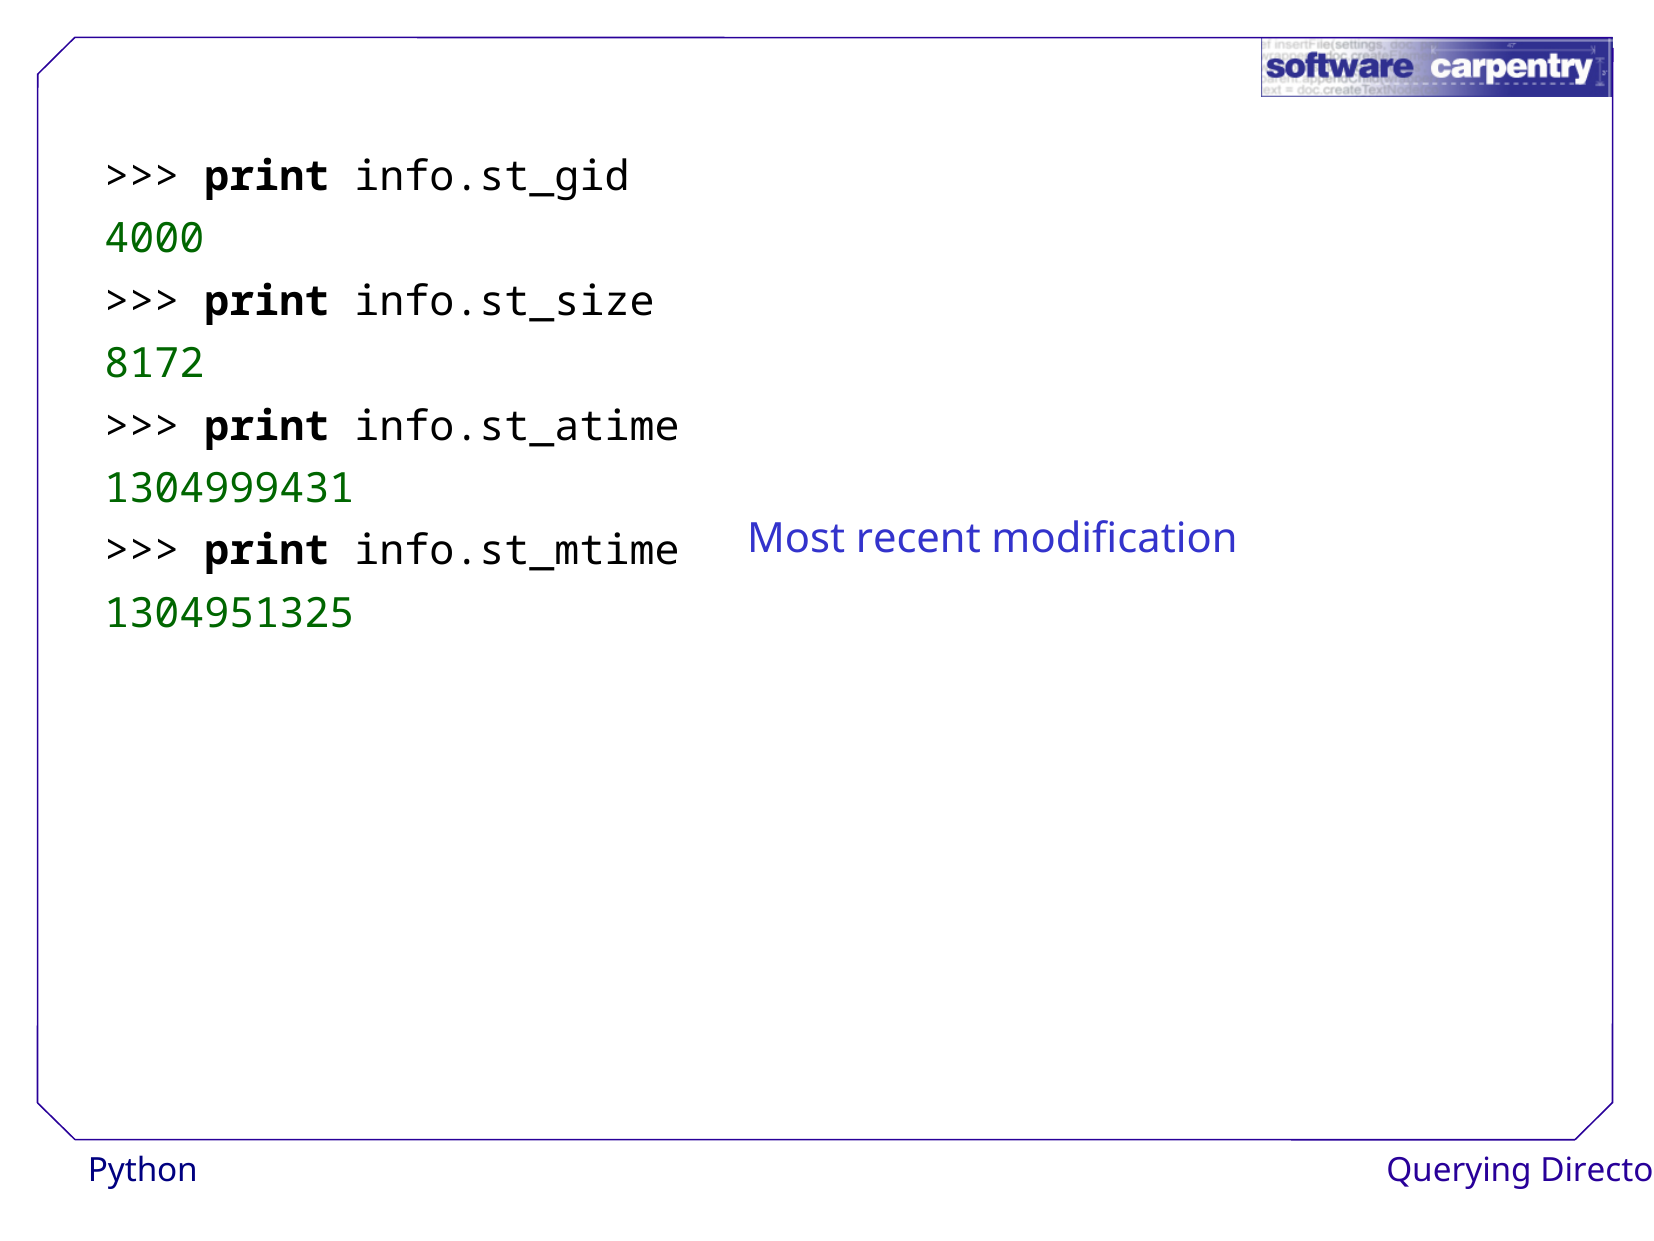

>>> print info.st_gid
4000
>>> print info.st_size
8172
>>> print info.st_atime
1304999431
>>> print info.st_mtime
1304951325
Most recent modification